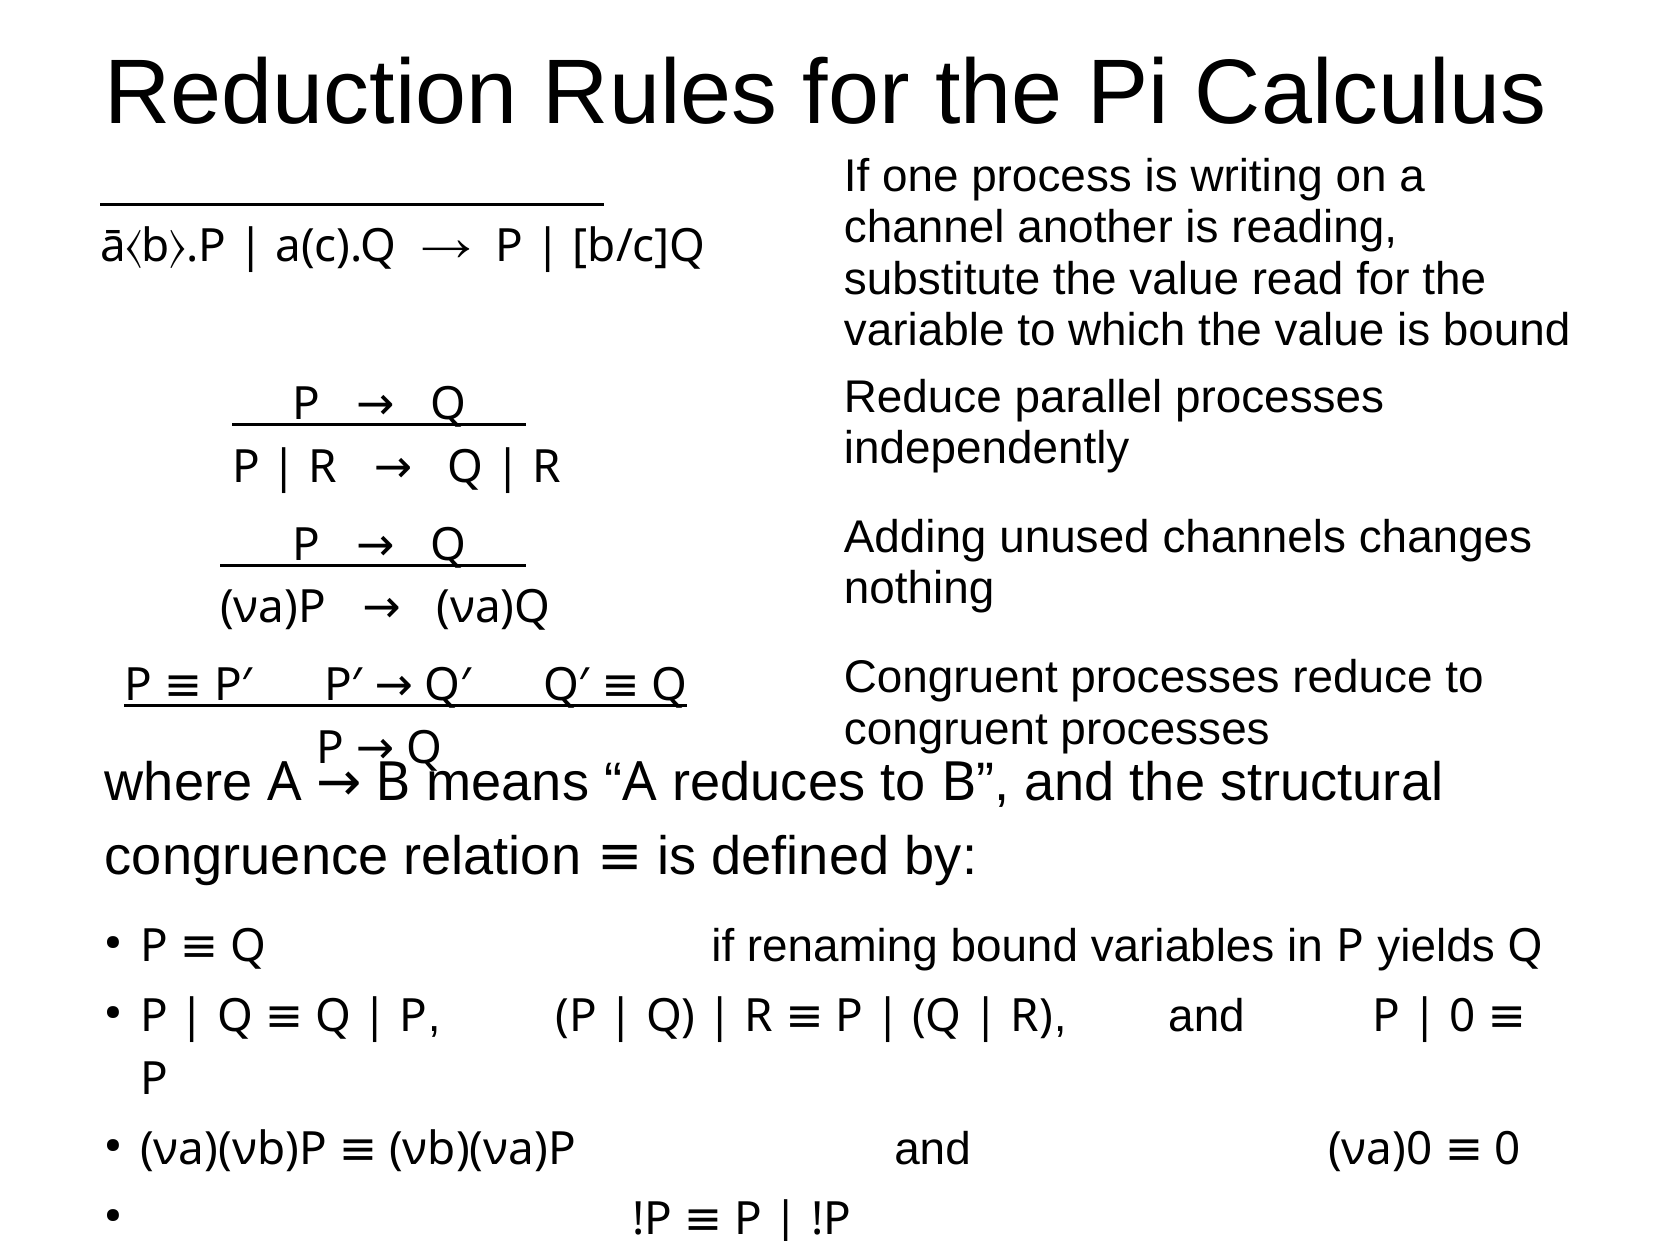

# Reduction Rules for the Pi Calculus
| ā〈b〉.P | a(c).Q → P | [b/c]Q | If one process is writing on a channel another is reading, substitute the value read for the variable to which the value is bound |
| --- | --- |
| P → Q P | R → Q | R | Reduce parallel processes independently |
| P → Q (νa)P → (νa)Q | Adding unused channels changes nothing |
| P ≡ P′ P′ → Q′ Q′ ≡ Q P → Q | Congruent processes reduce to congruent processes |
where A → B means “A reduces to B”, and the structural congruence relation ≡ is defined by:
P ≡ Q if renaming bound variables in P yields Q
P | Q ≡ Q | P, (P | Q) | R ≡ P | (Q | R), and P | 0 ≡ P
(νa)(νb)P ≡ (νb)(νa)P and (νa)0 ≡ 0
 !P ≡ P | !P
(νa)(P | Q) ≡ ((νa)P) | Q if a is not free in Q